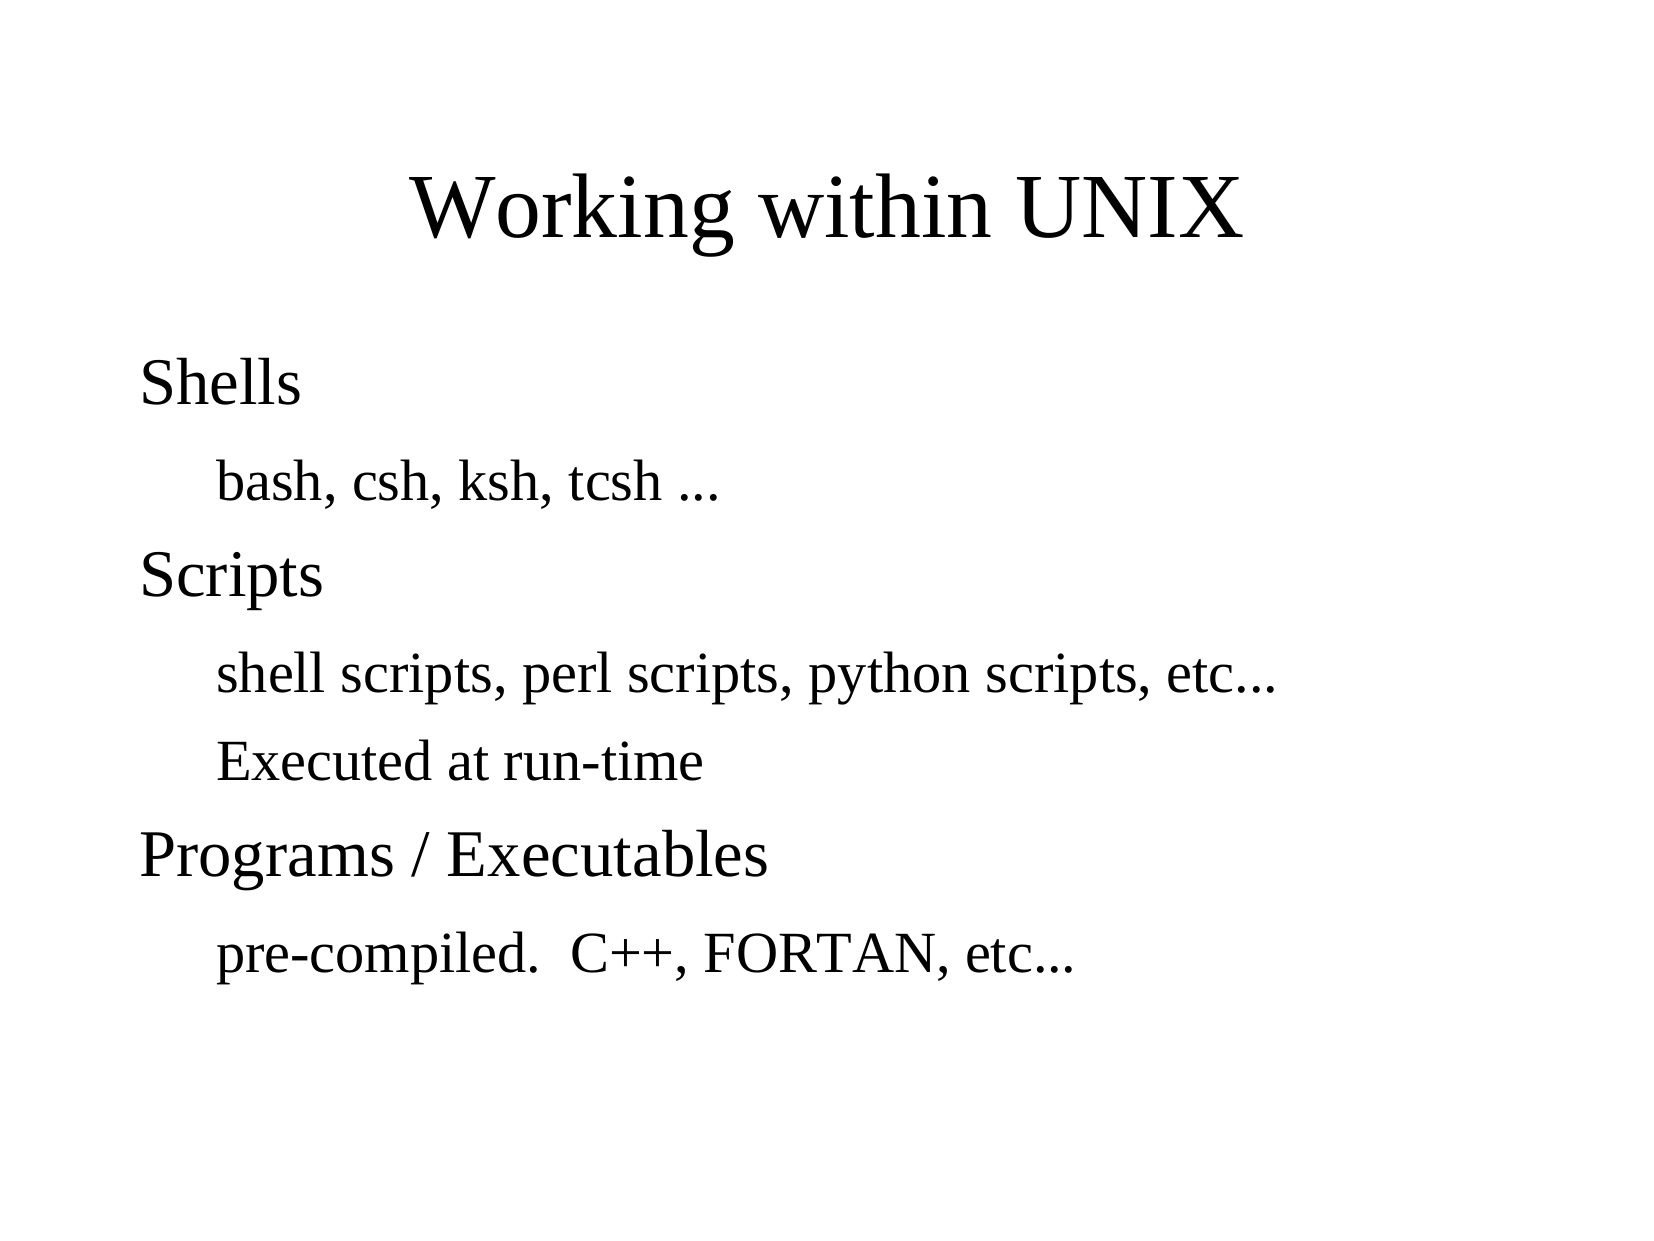

# Working within UNIX
Shells
bash, csh, ksh, tcsh ...
Scripts
shell scripts, perl scripts, python scripts, etc...
Executed at run-time
Programs / Executables
pre-compiled. C++, FORTAN, etc...